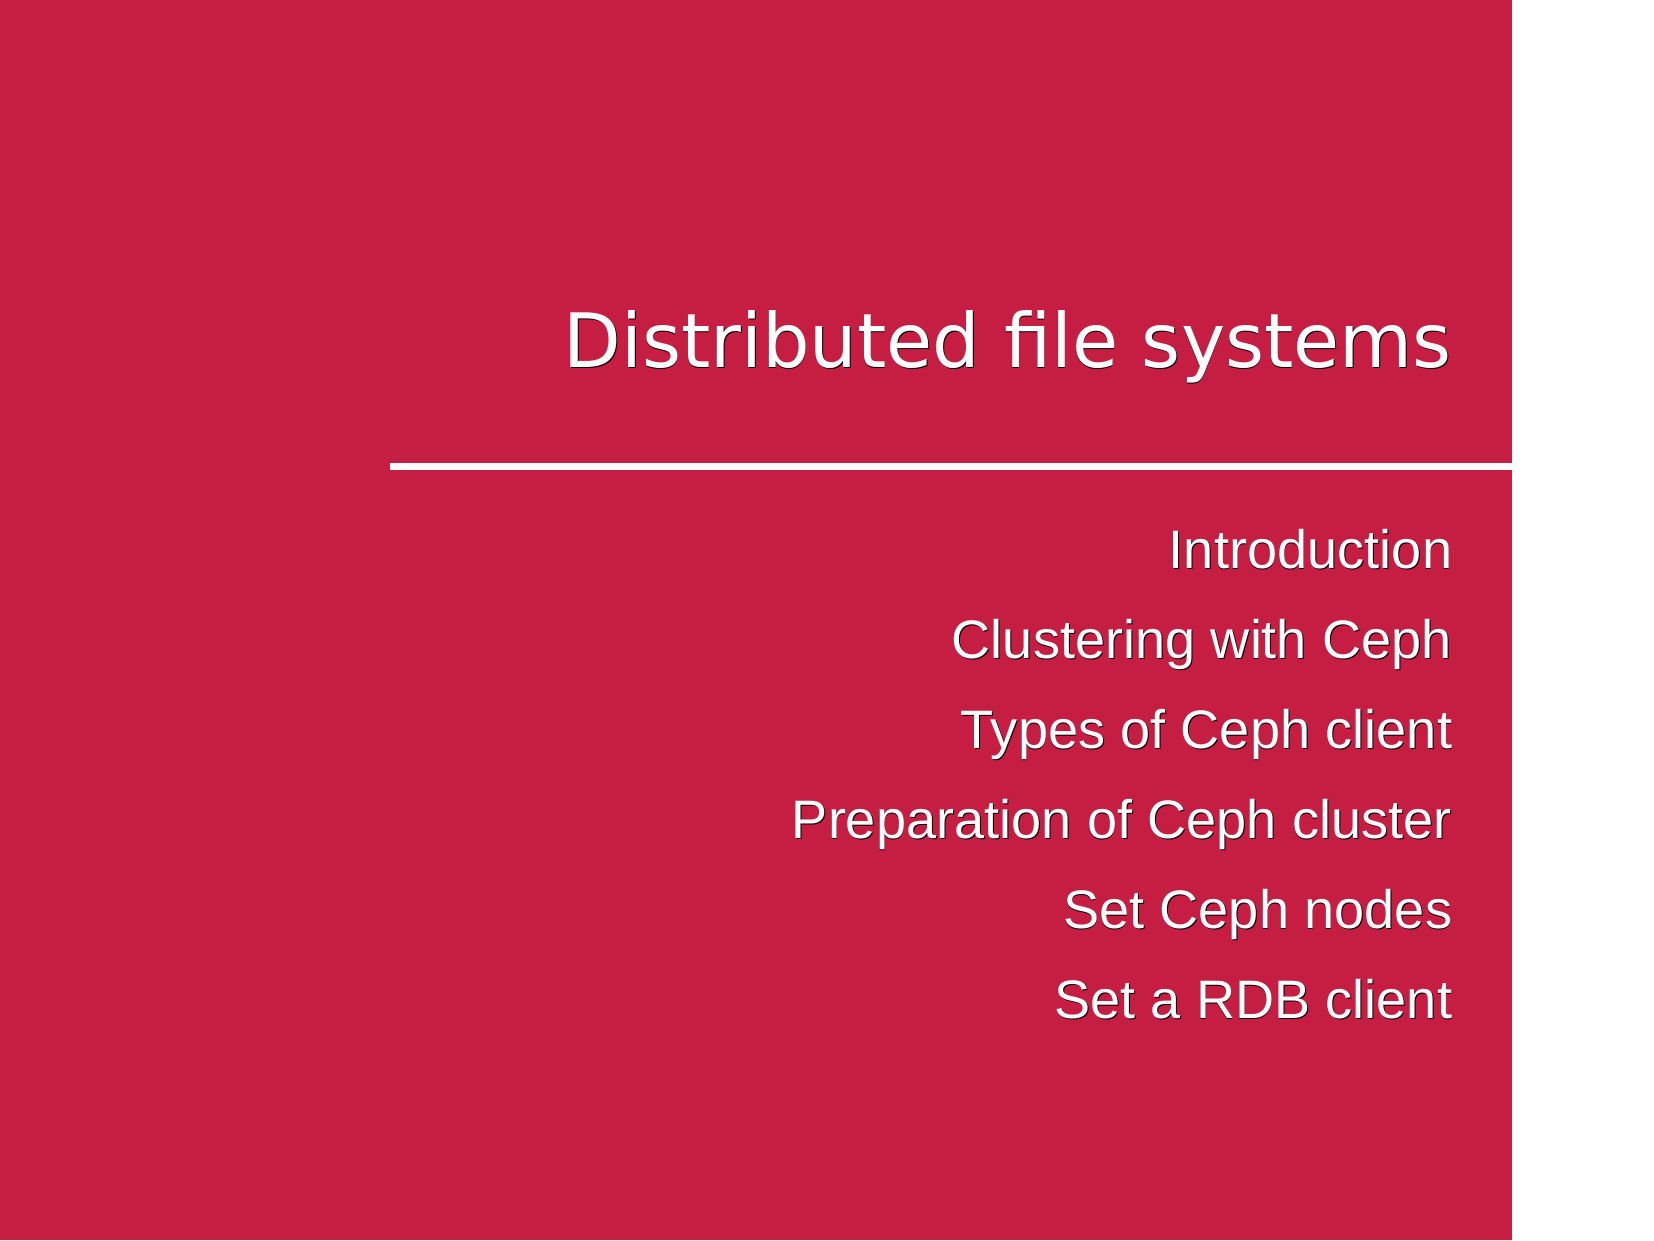

# Distributed file systems
Introduction
Clustering with Ceph
Types of Ceph client
Preparation of Ceph cluster
Set Ceph nodes
Set a RDB client